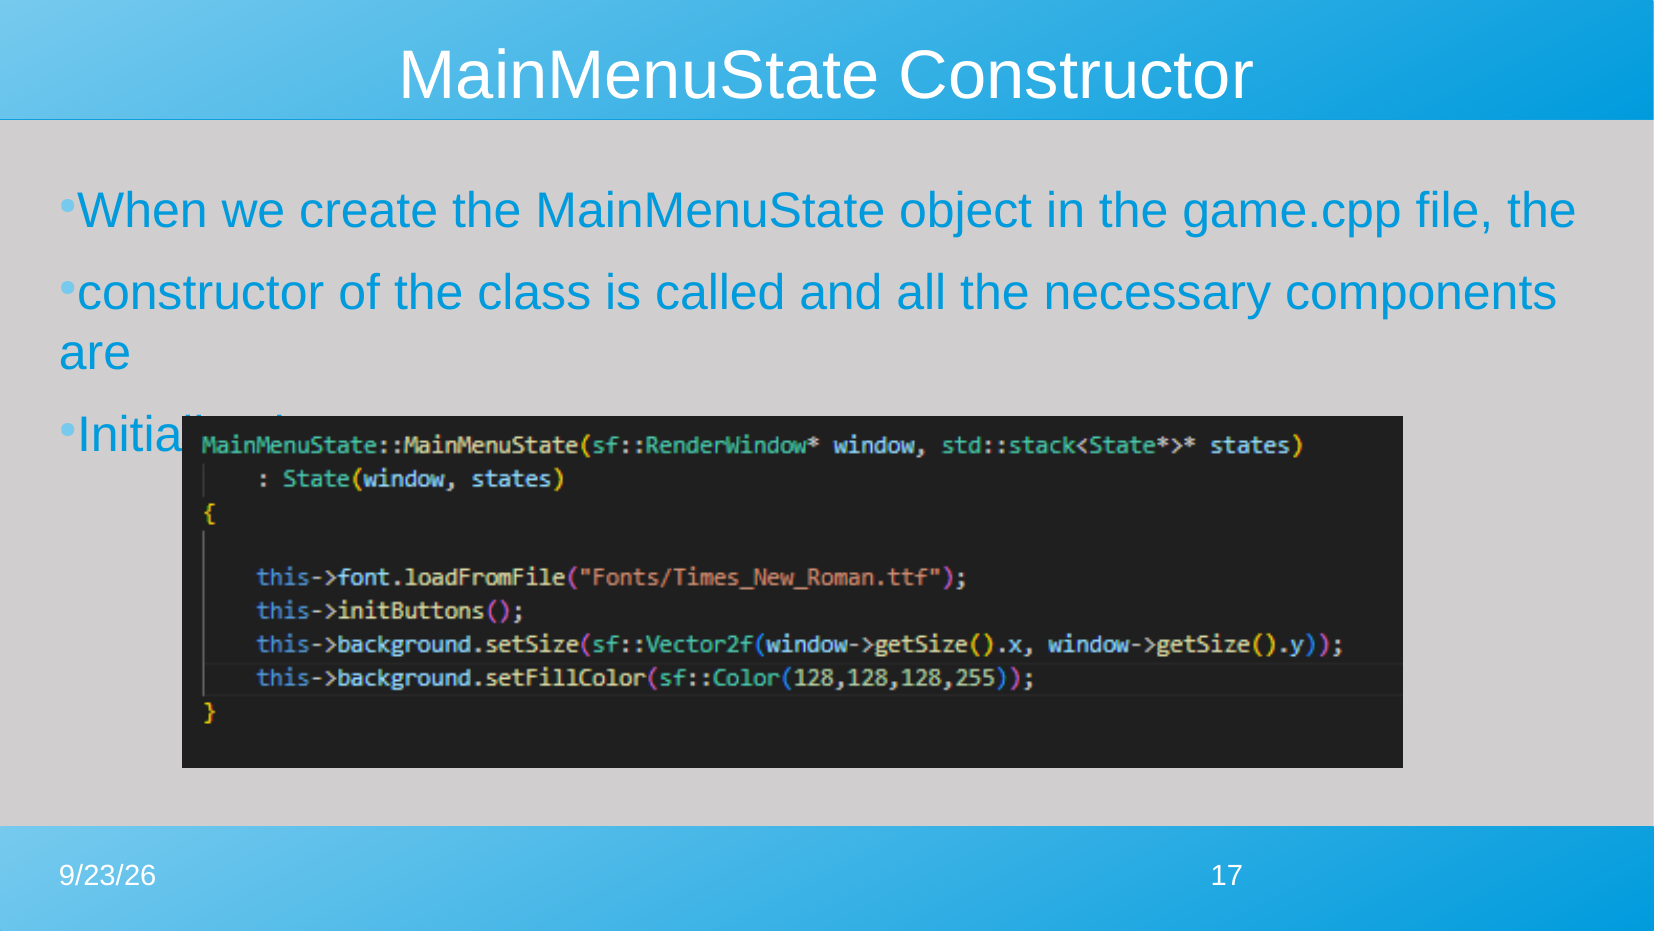

# MainMenuState Constructor
When we create the MainMenuState object in the game.cpp file, the
constructor of the class is called and all the necessary components are
Initialized.